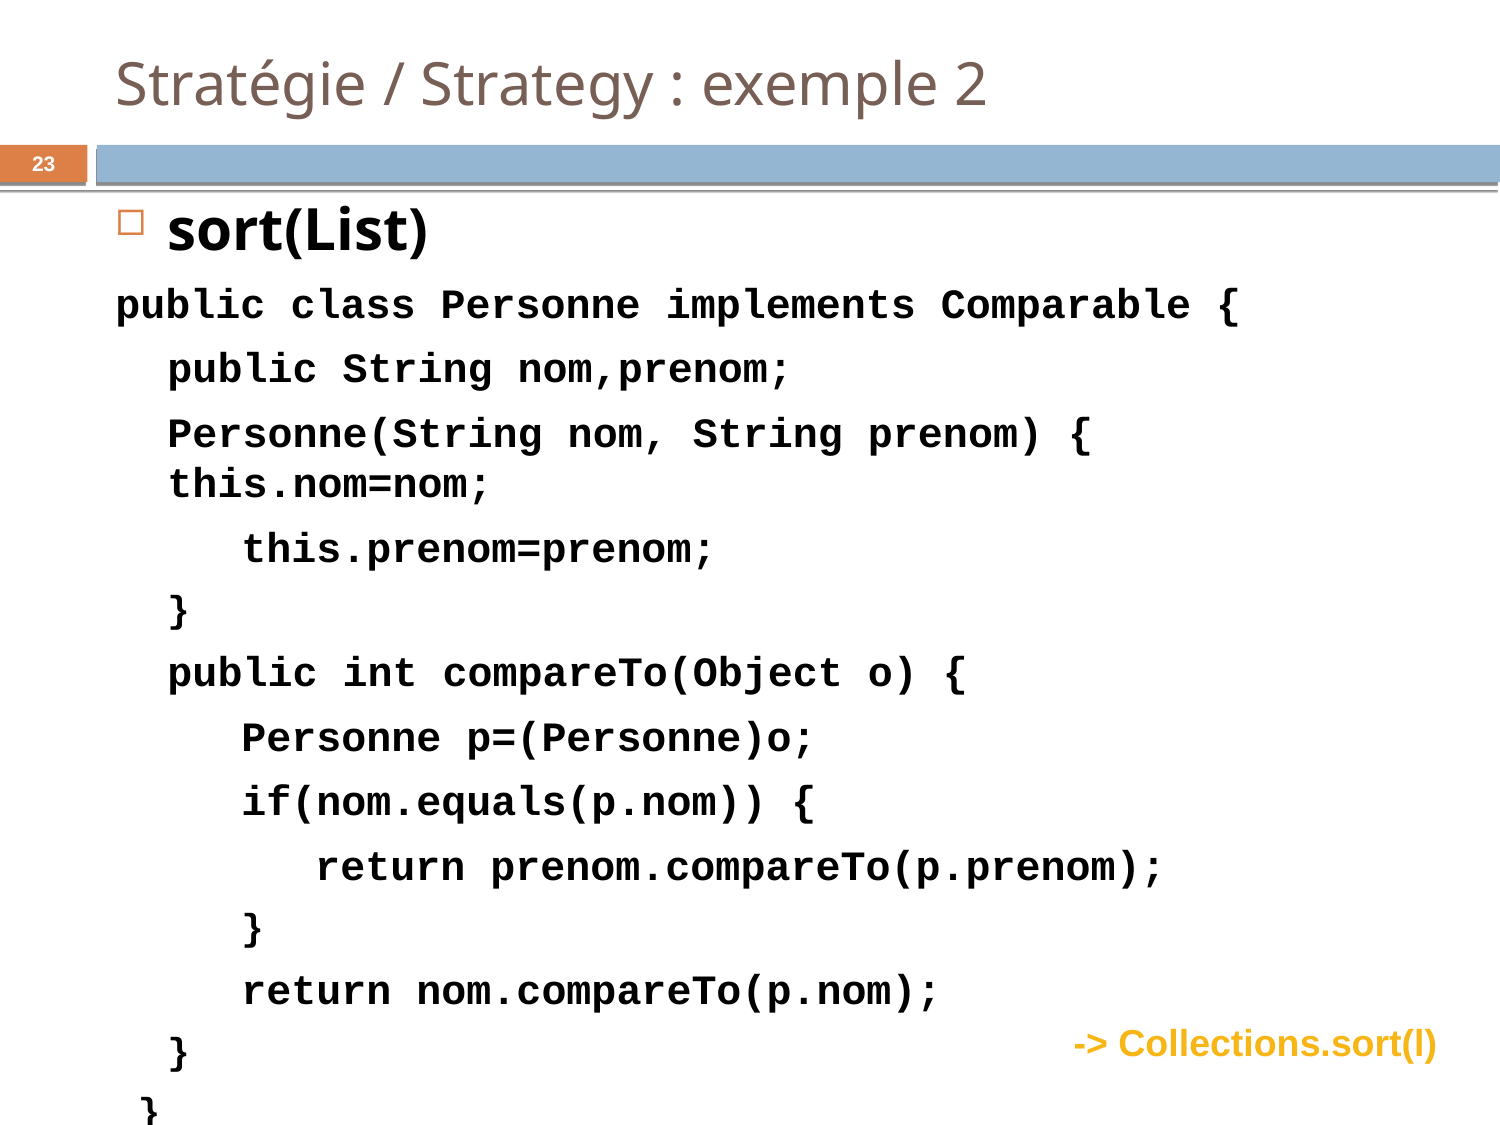

# Stratégie / Strategy : exemple 2
sort(List)
public class Personne implements Comparable {
	public String nom,prenom;
	Personne(String nom, String prenom) { 		this.nom=nom;
		this.prenom=prenom;
	}
	public int compareTo(Object o) {
		Personne p=(Personne)o;
		if(nom.equals(p.nom)) {
			return prenom.compareTo(p.prenom);
		}
		return nom.compareTo(p.nom);
	}
 }
-> Collections.sort(l)